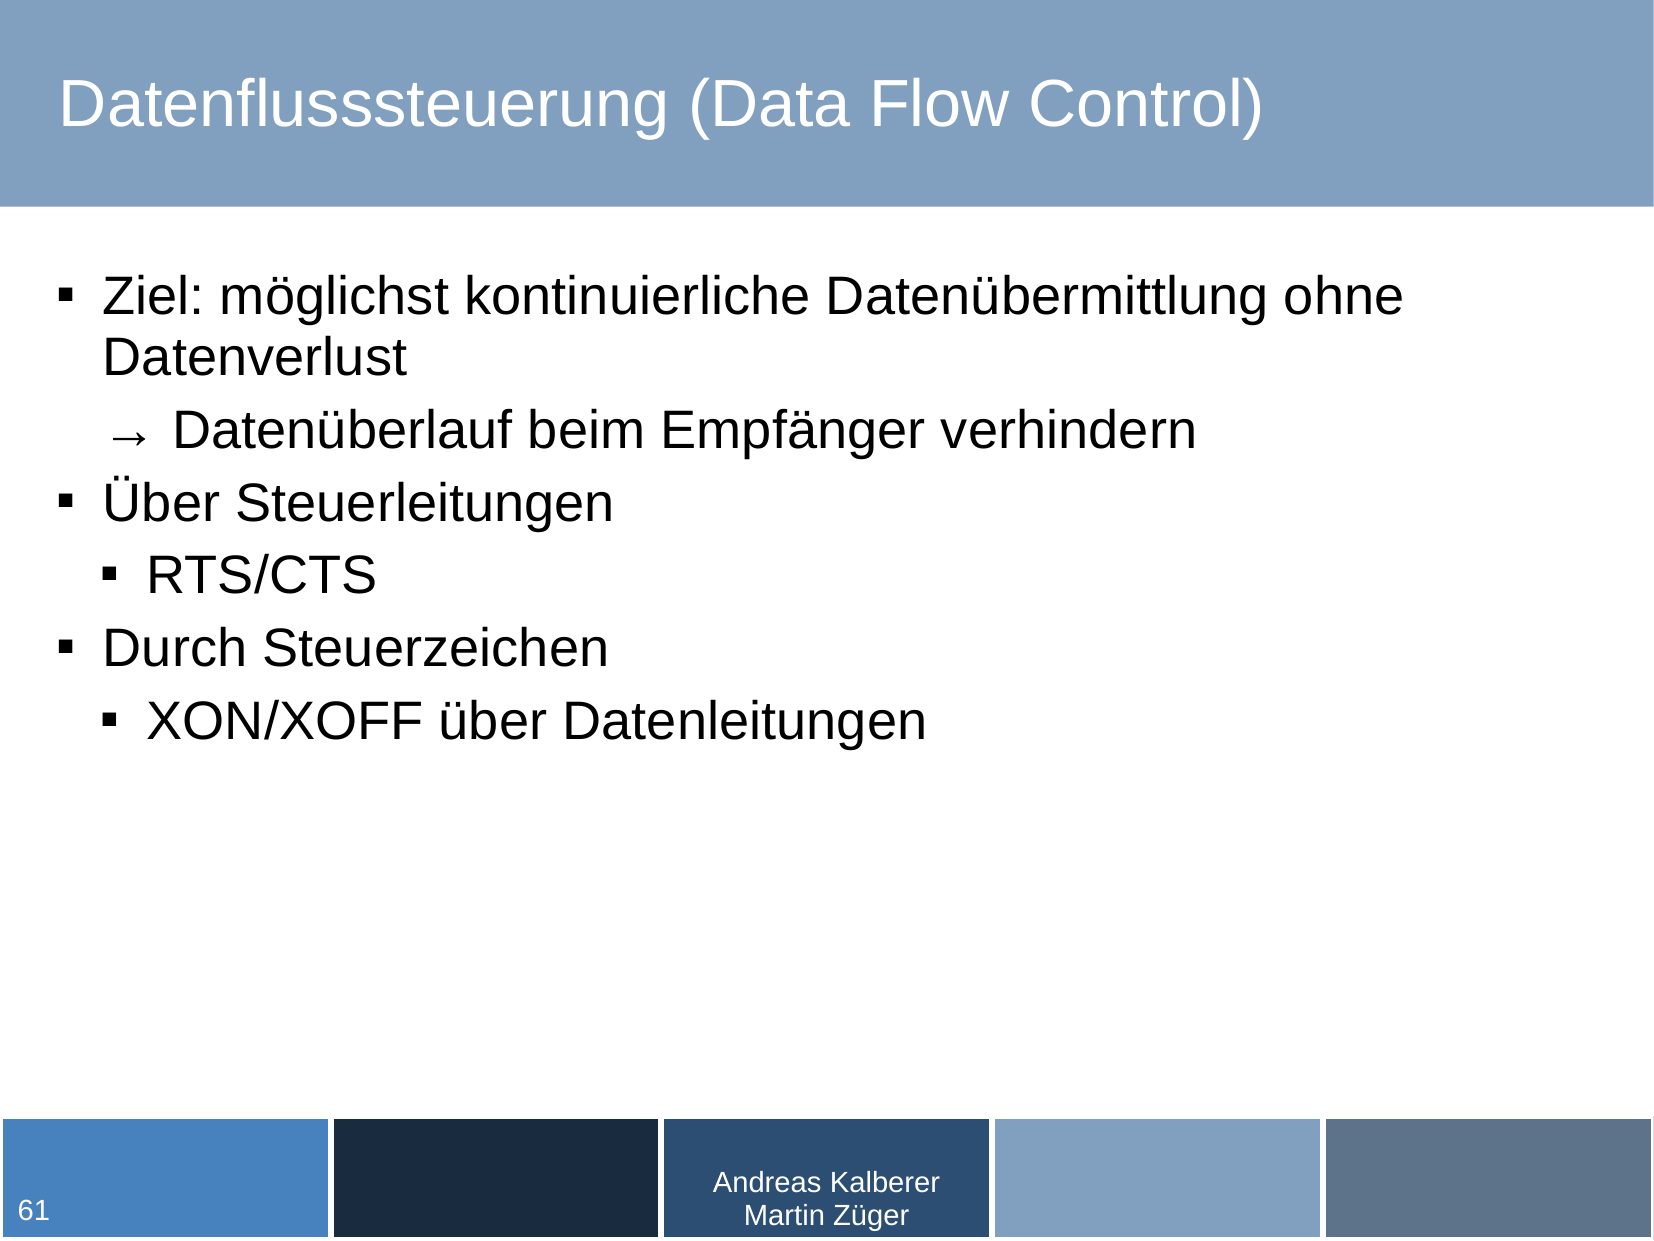

# Datenflusssteuerung (Data Flow Control)
Ziel: möglichst kontinuierliche Datenübermittlung ohne Datenverlust
→ Datenüberlauf beim Empfänger verhindern
Über Steuerleitungen
RTS/CTS
Durch Steuerzeichen
XON/XOFF über Datenleitungen
LibreOffice Productivity Suite
61